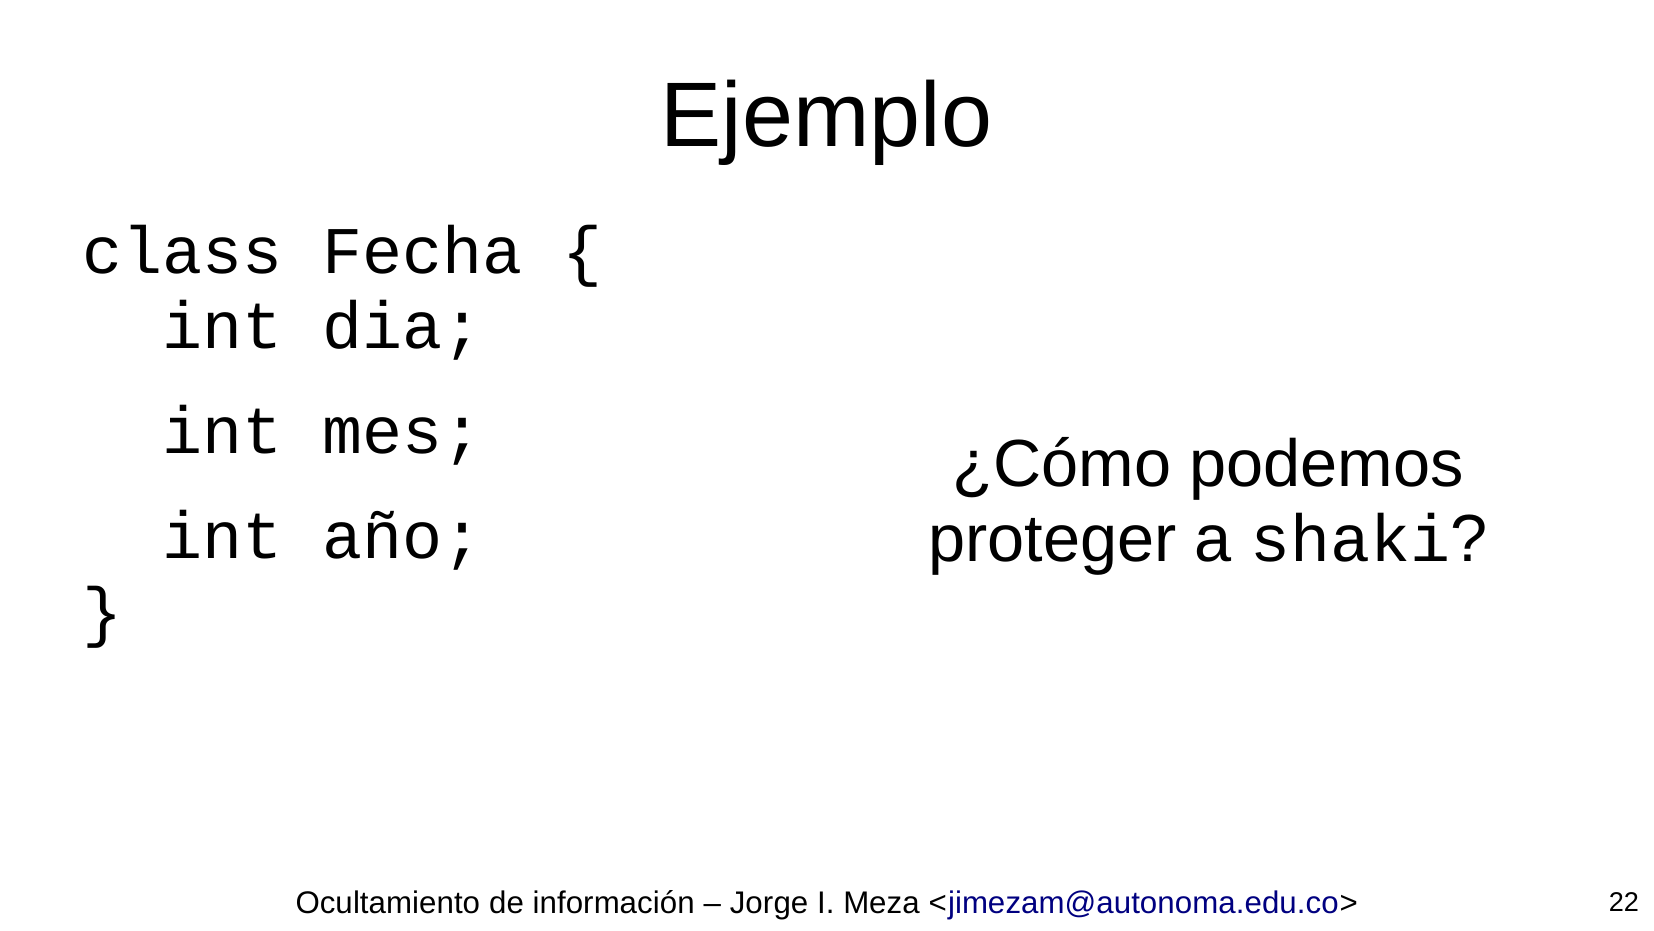

# Ejemplo
class Fecha {
 int dia;
 int mes;
 int año;
}
¿Cómo podemos proteger a shaki?